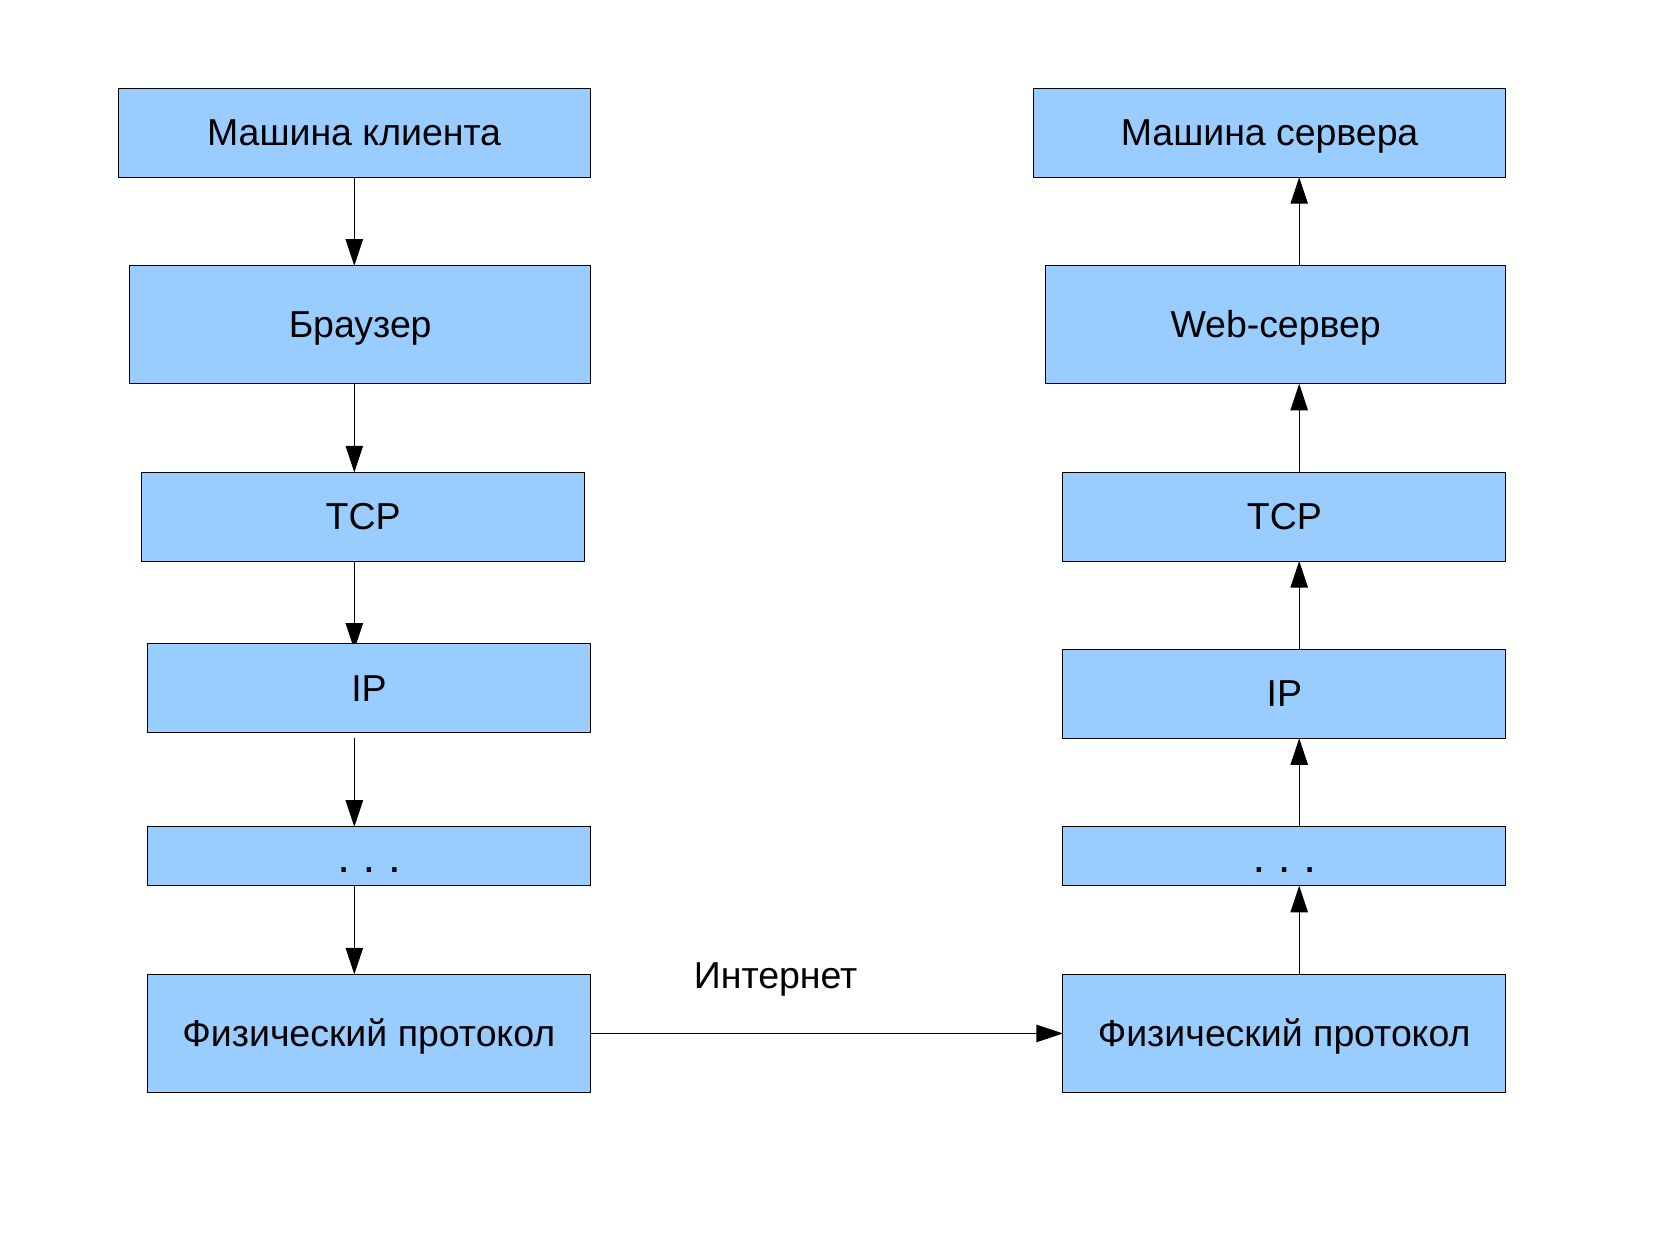

Машина клиента
Машина сервера
Браузер
Web-сервер
TCP
TCP
IP
IP
. . .
. . .
Интернет
Физический протокол
Физический протокол